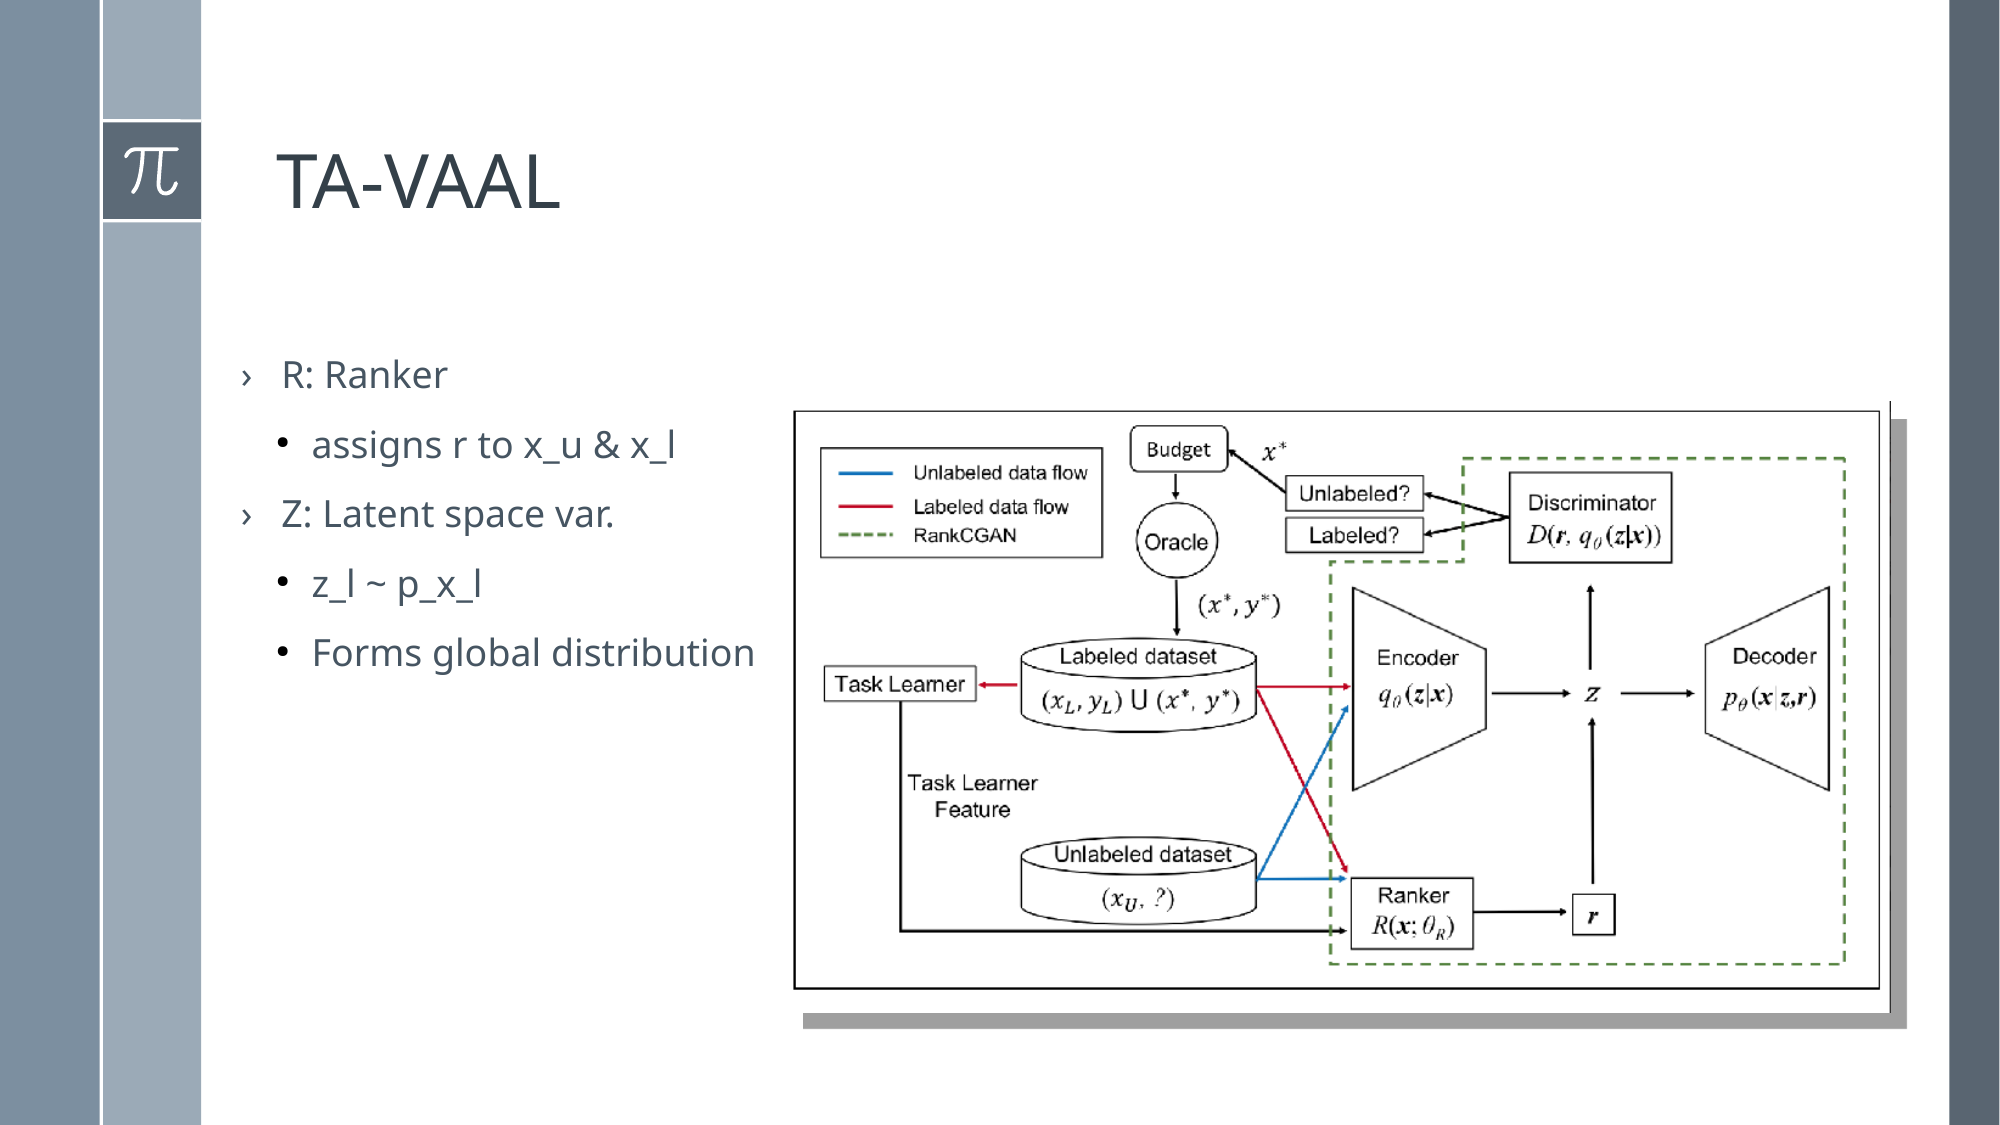

TA-VAAL
R: Ranker
assigns r to x_u & x_l
Z: Latent space var.
z_l ~ p_x_l
Forms global distribution